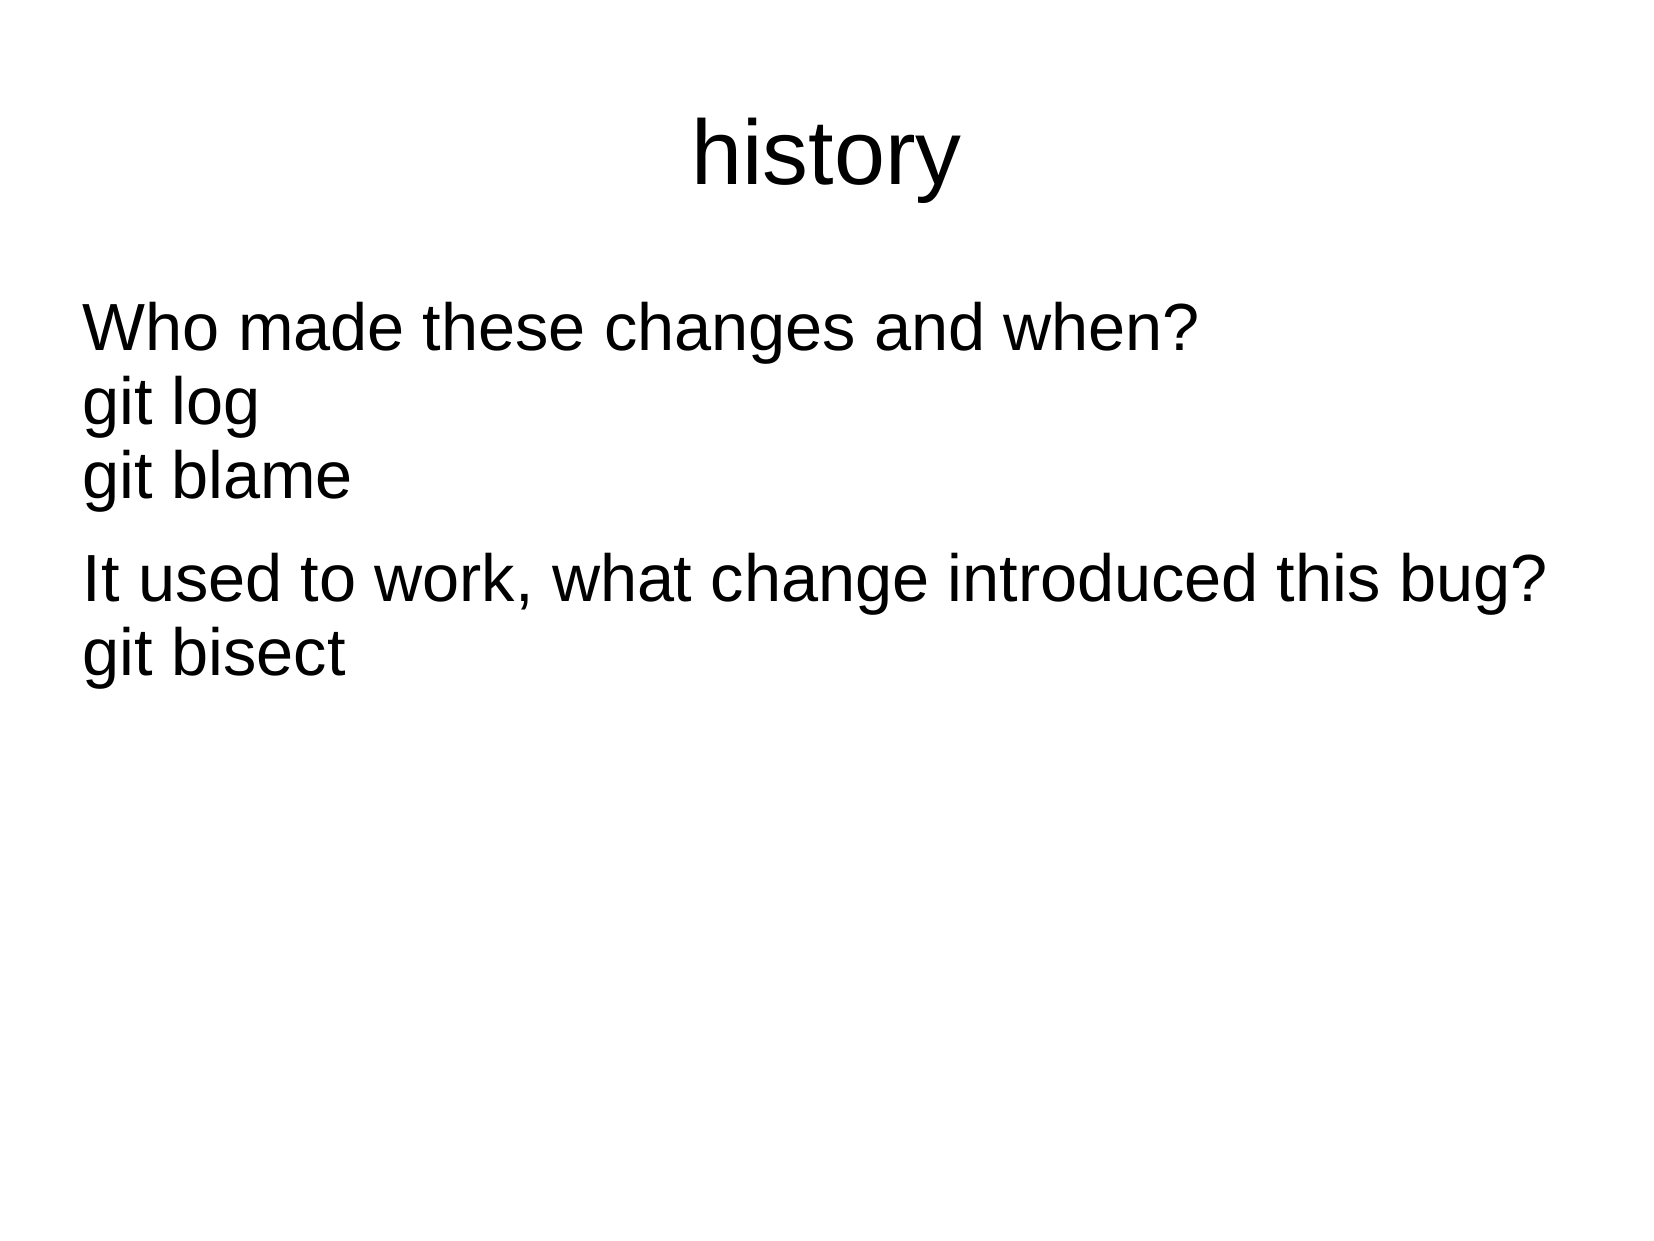

# history
Who made these changes and when?
git log
git blame
It used to work, what change introduced this bug?
git bisect